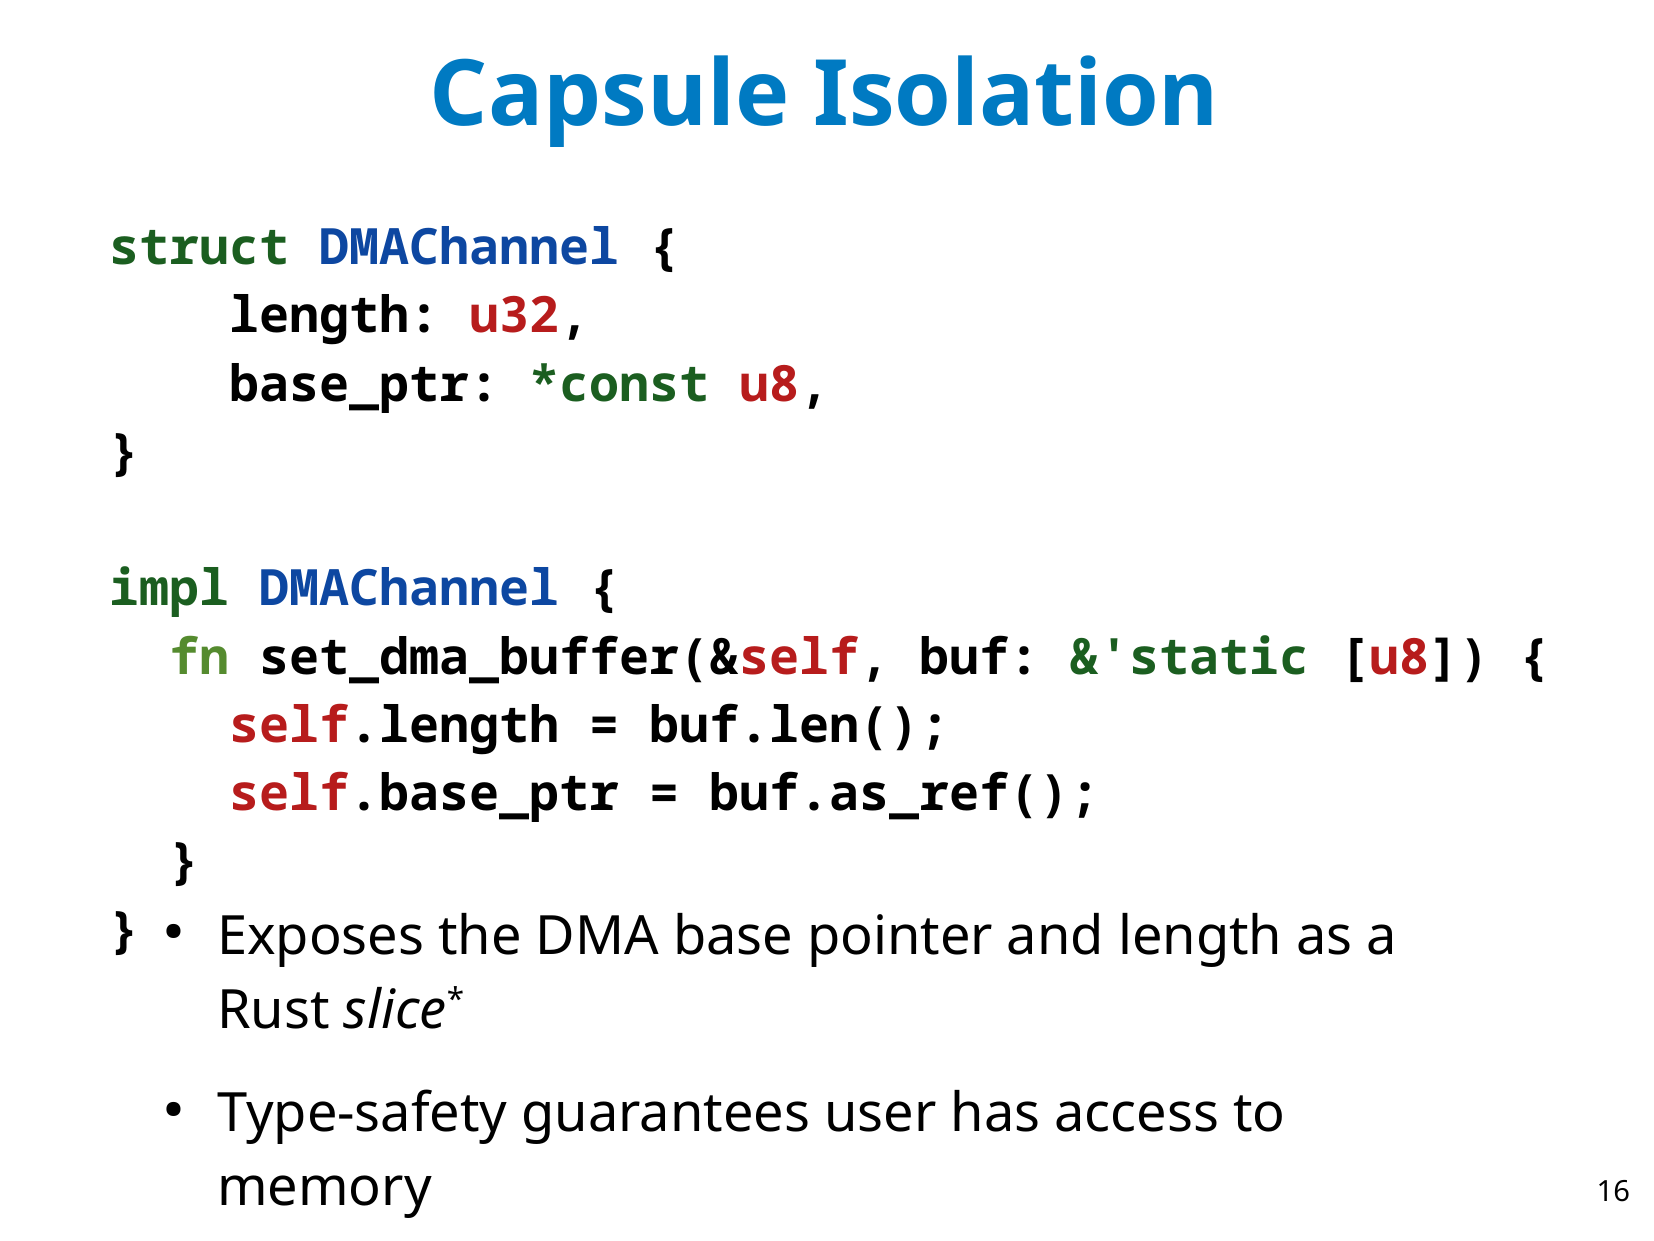

Capsule Isolation
struct DMAChannel {
 length: u32,
 base_ptr: *const u8,
}
impl DMAChannel {
 fn set_dma_buffer(&self, buf: &'static [u8]) {
 self.length = buf.len();
 self.base_ptr = buf.as_ref();
 }
}
# Exposes the DMA base pointer and length as a Rust slice*
Type-safety guarantees user has access to memory
16